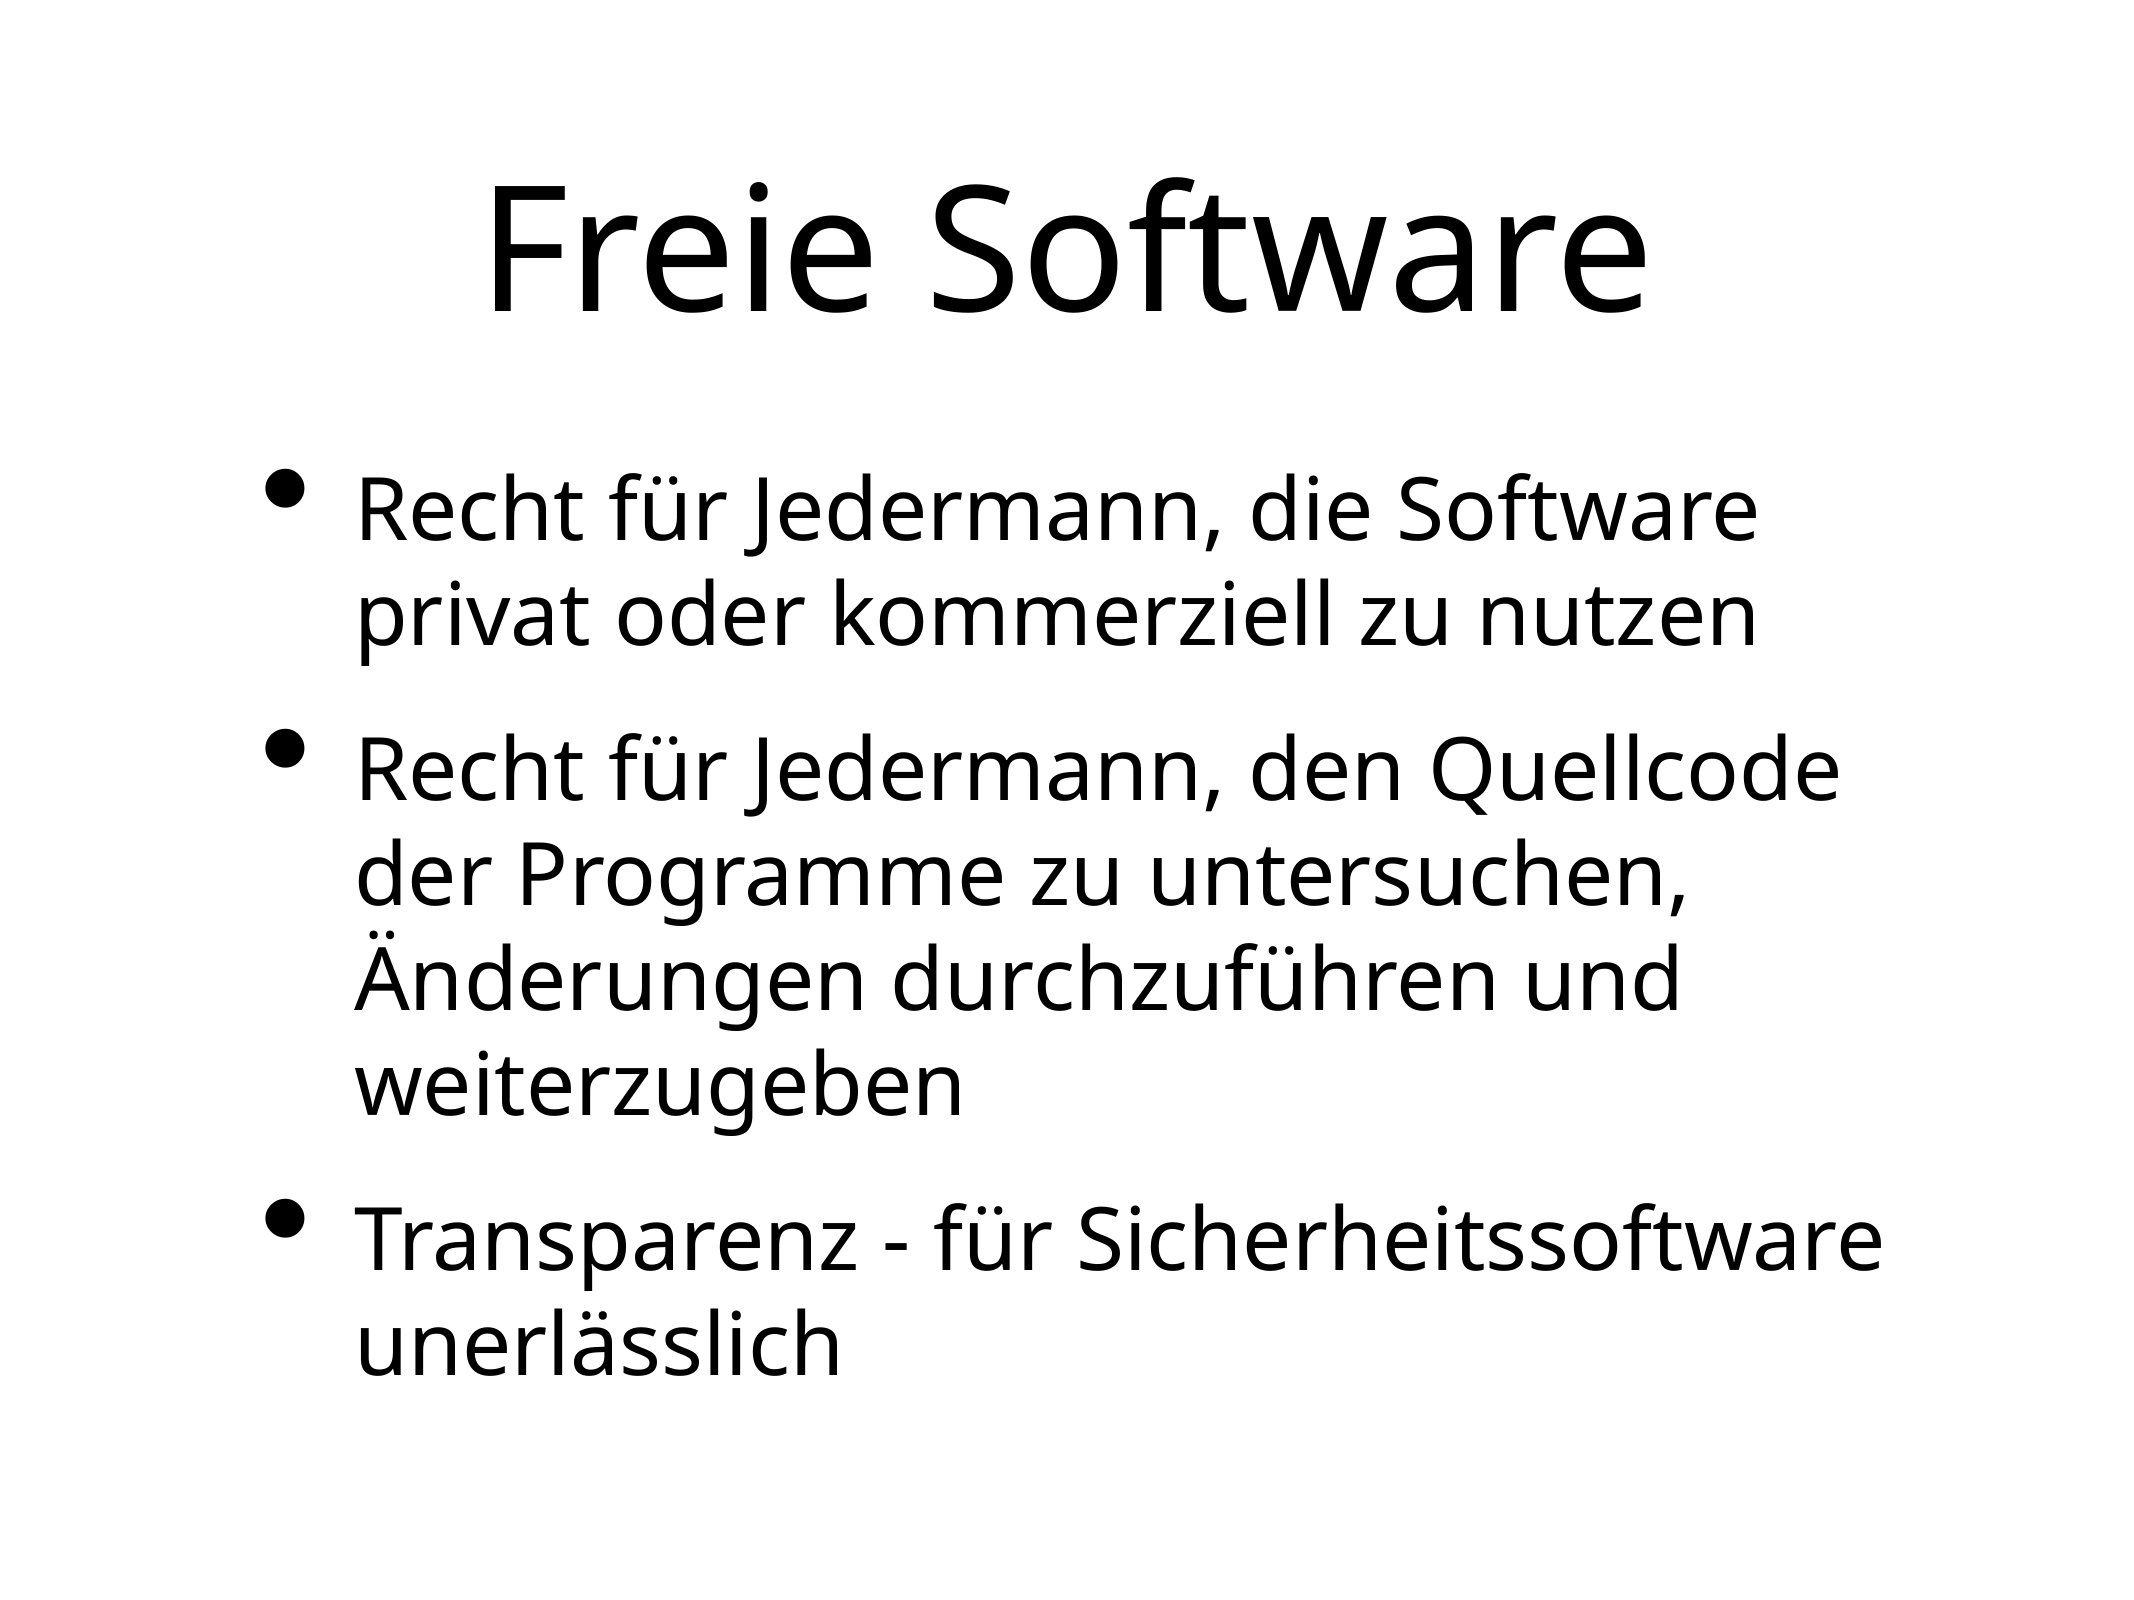

# Freie Software
Recht für Jedermann, die Software privat oder kommerziell zu nutzen
Recht für Jedermann, den Quellcode der Programme zu untersuchen, Änderungen durchzuführen und weiterzugeben
Transparenz - für Sicherheitssoftware unerlässlich